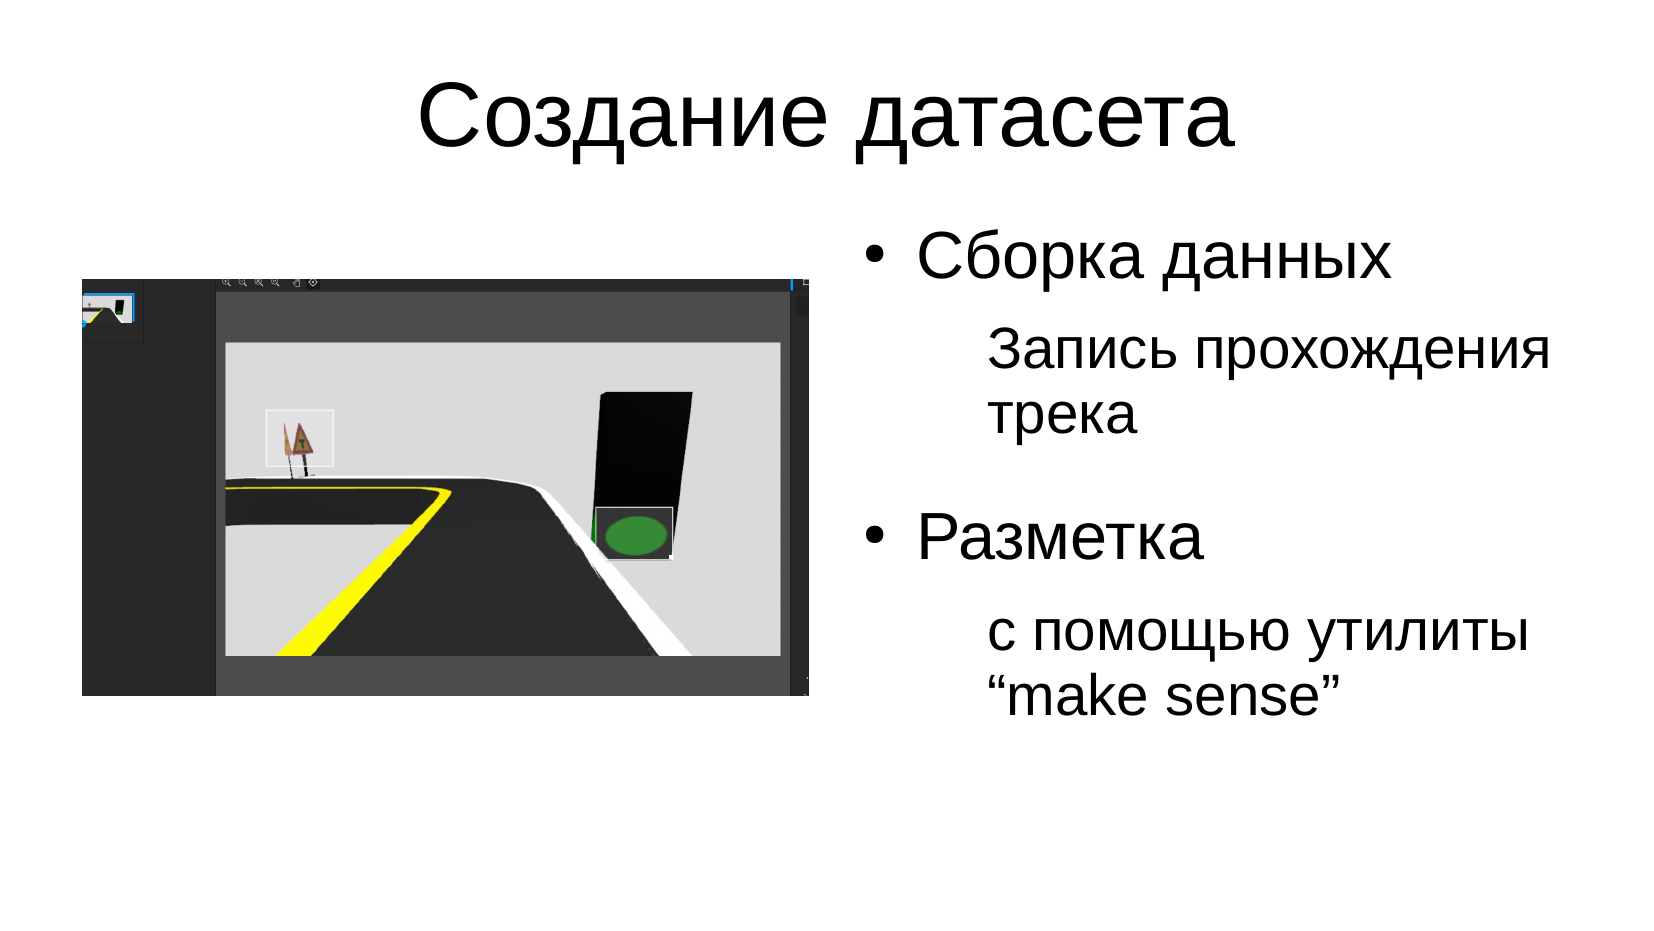

# Создание датасета
Сборка данных
Запись прохождения трека
Разметка
с помощью утилиты “make sense”